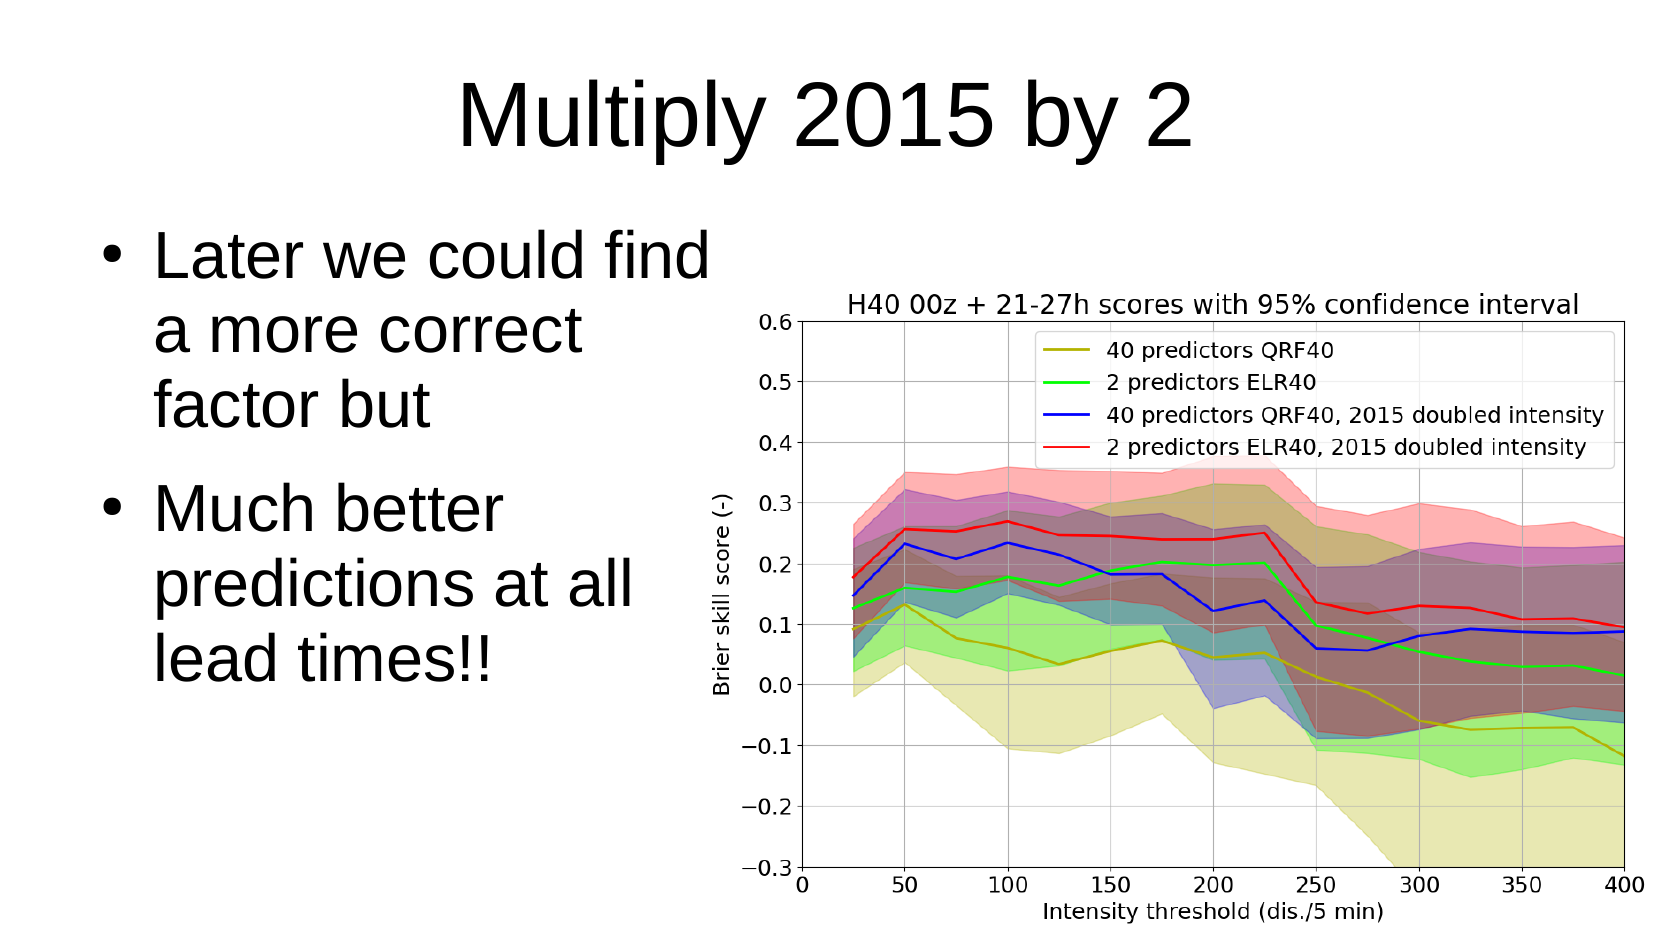

# Multiply 2015 by 2
Later we could find a more correct factor but
Much better predictions at all lead times!!